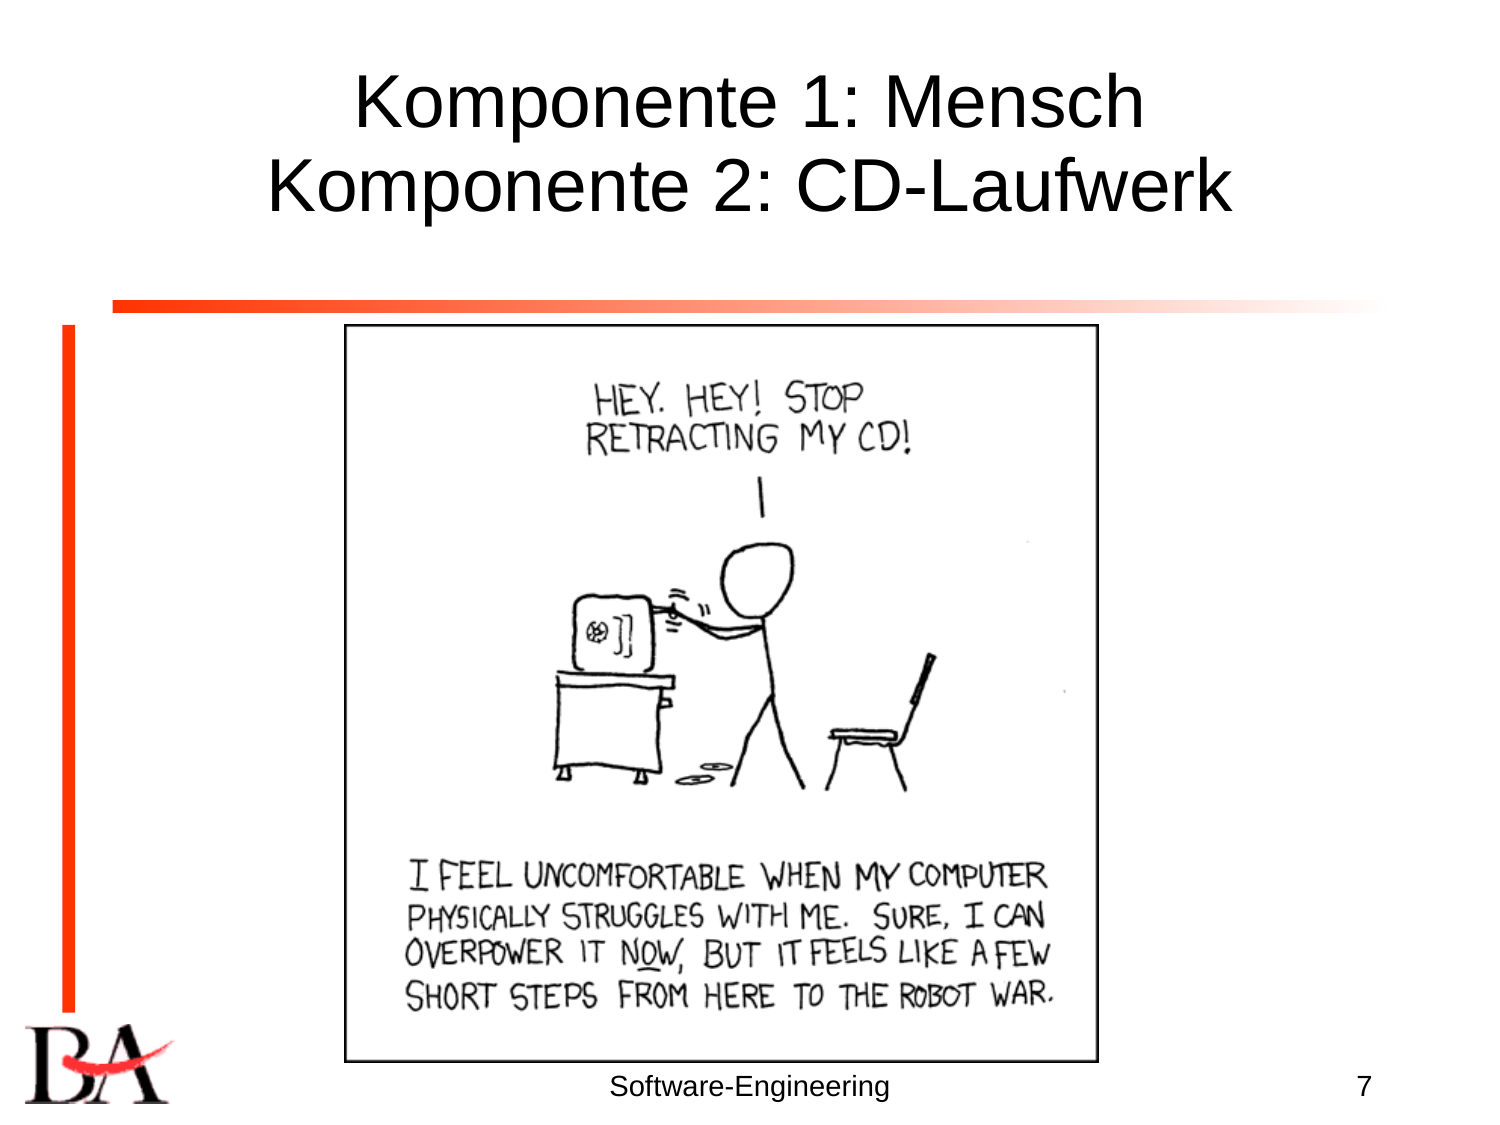

# Komponente 1: Mensch Komponente 2: CD-Laufwerk
7